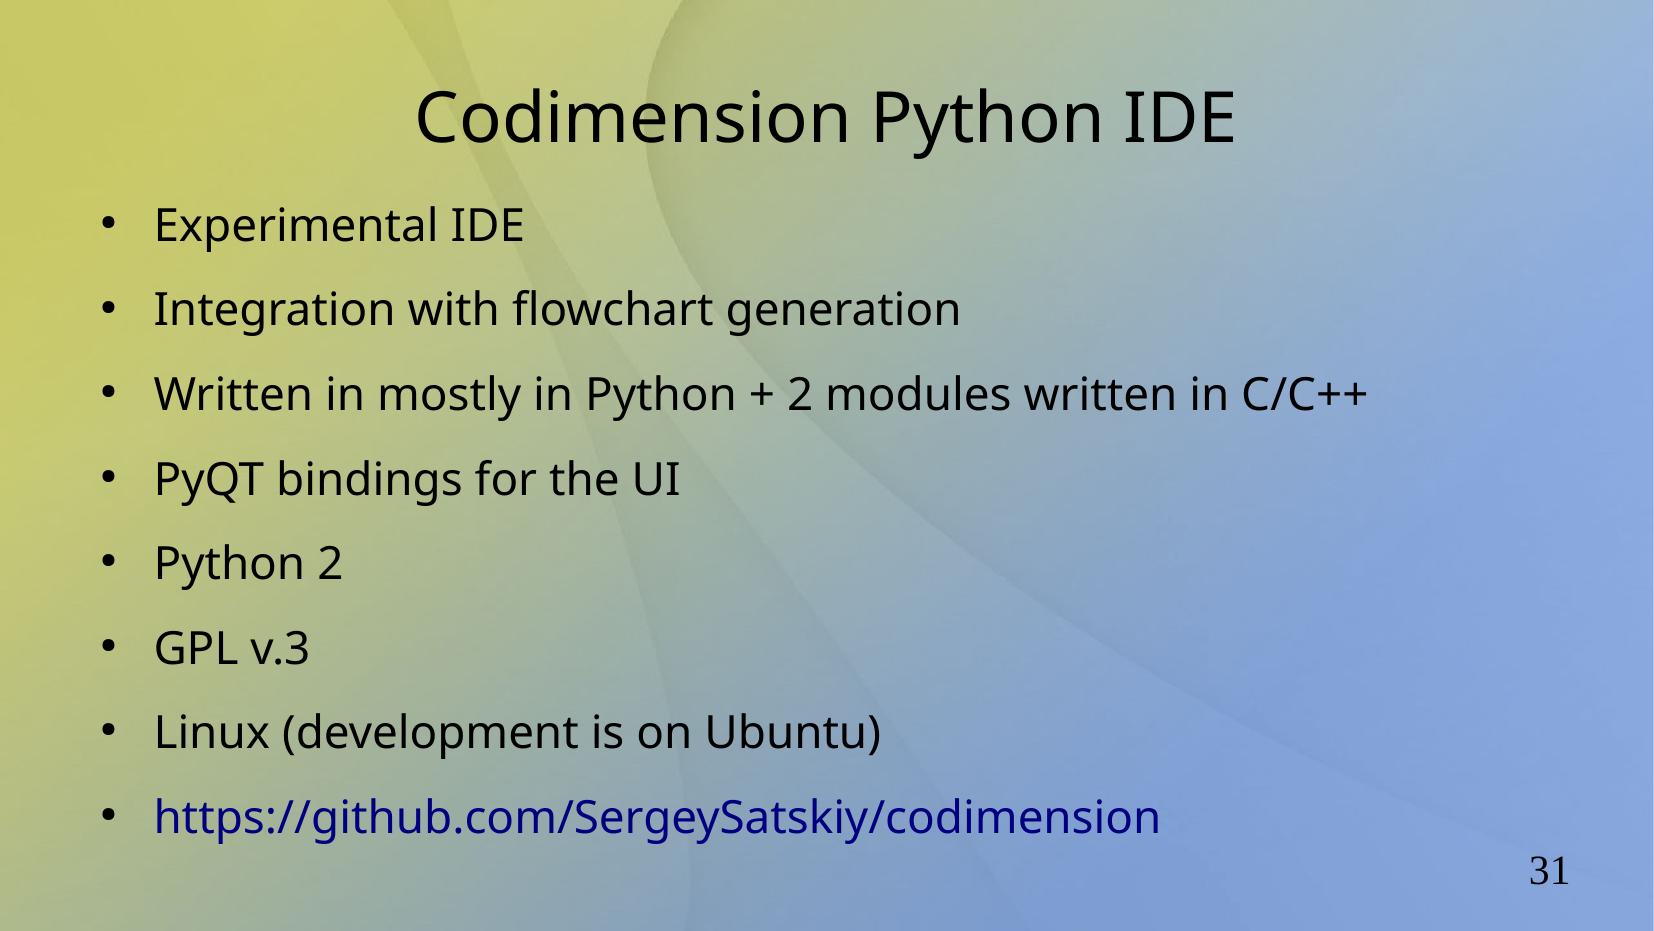

# Codimension Python IDE
Experimental IDE
Integration with flowchart generation
Written in mostly in Python + 2 modules written in C/C++
PyQT bindings for the UI
Python 2
GPL v.3
Linux (development is on Ubuntu)
https://github.com/SergeySatskiy/codimension
31